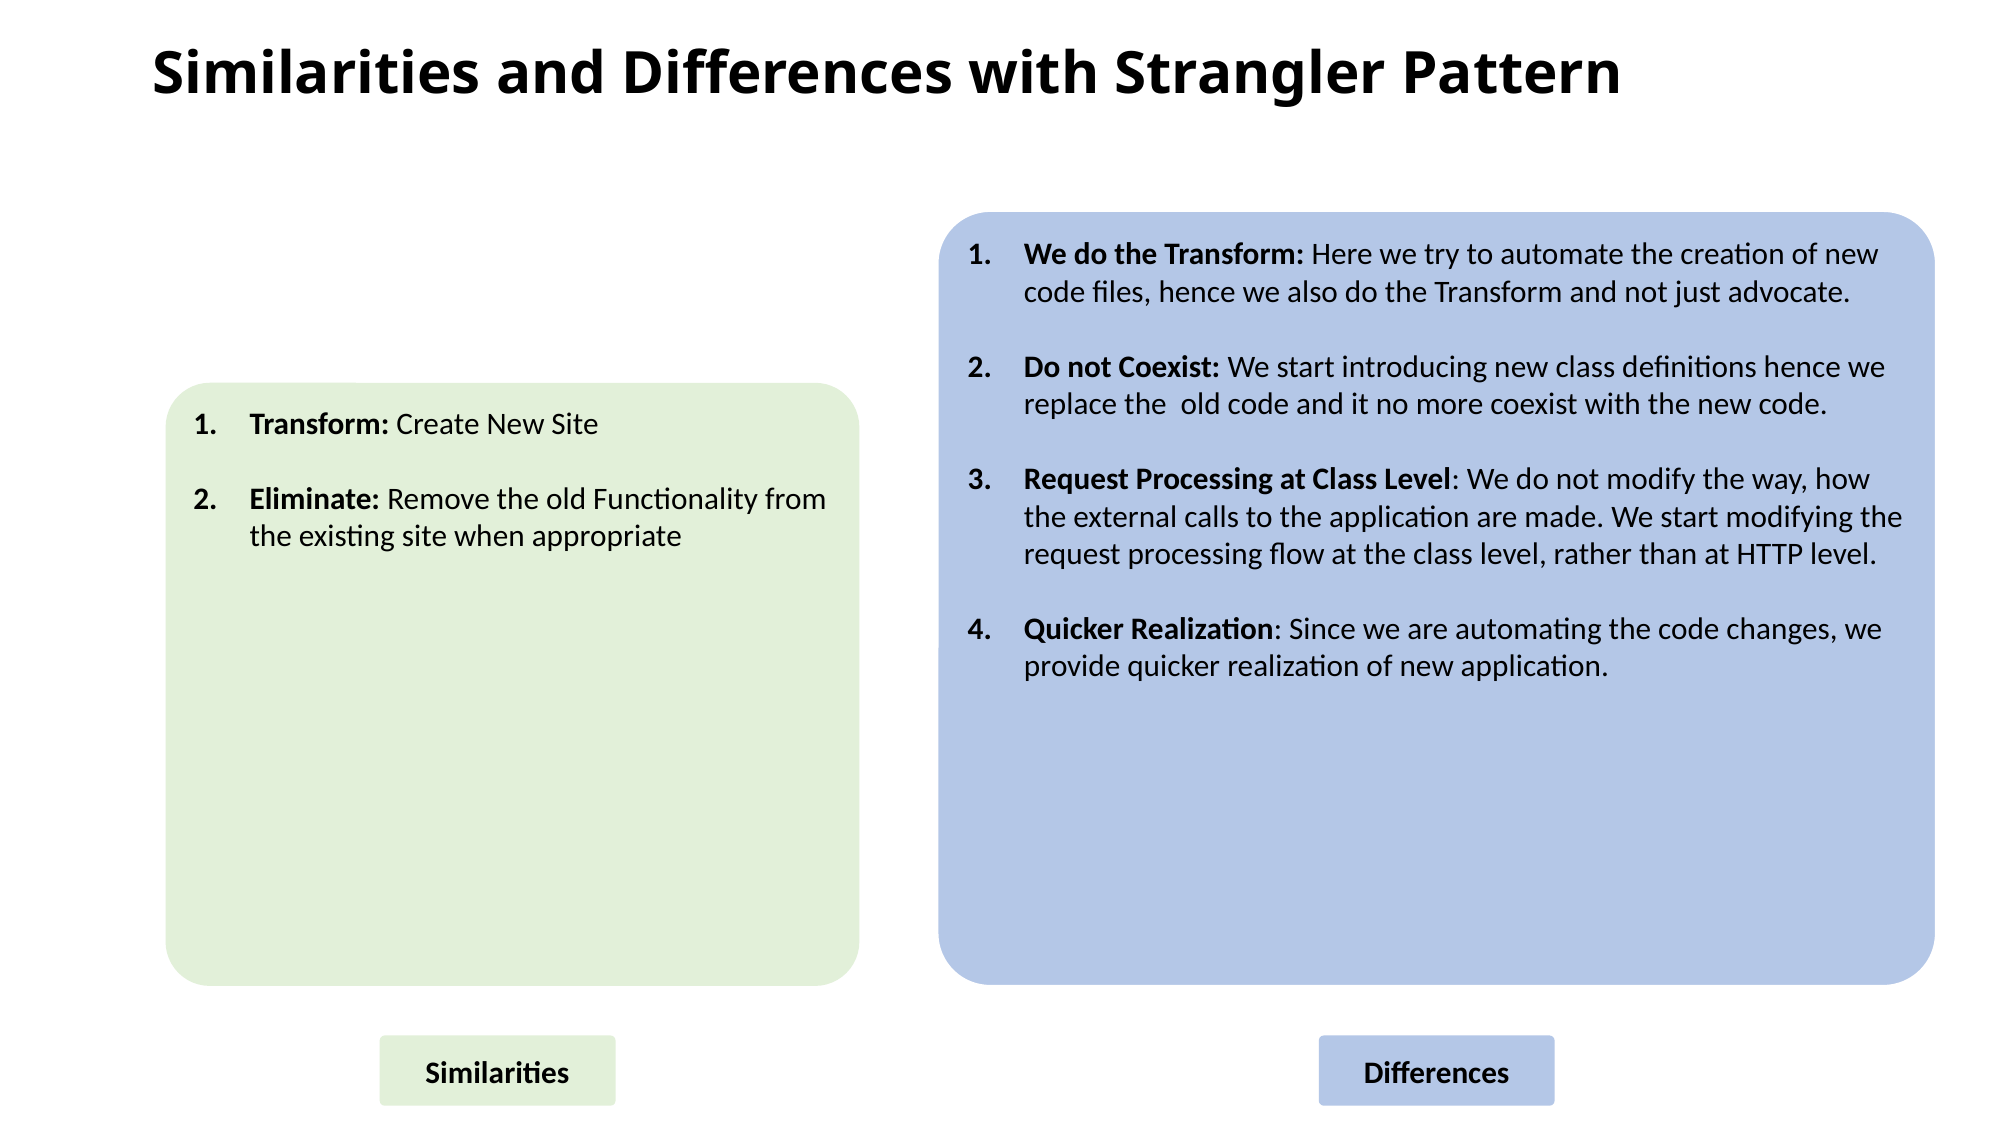

# Similarities and Differences with Strangler Pattern
We do the Transform: Here we try to automate the creation of new code files, hence we also do the Transform and not just advocate.
Do not Coexist: We start introducing new class definitions hence we replace the old code and it no more coexist with the new code.
Request Processing at Class Level: We do not modify the way, how the external calls to the application are made. We start modifying the request processing flow at the class level, rather than at HTTP level.
Quicker Realization: Since we are automating the code changes, we provide quicker realization of new application.
Transform: Create New Site
Eliminate: Remove the old Functionality from the existing site when appropriate
Similarities
Differences